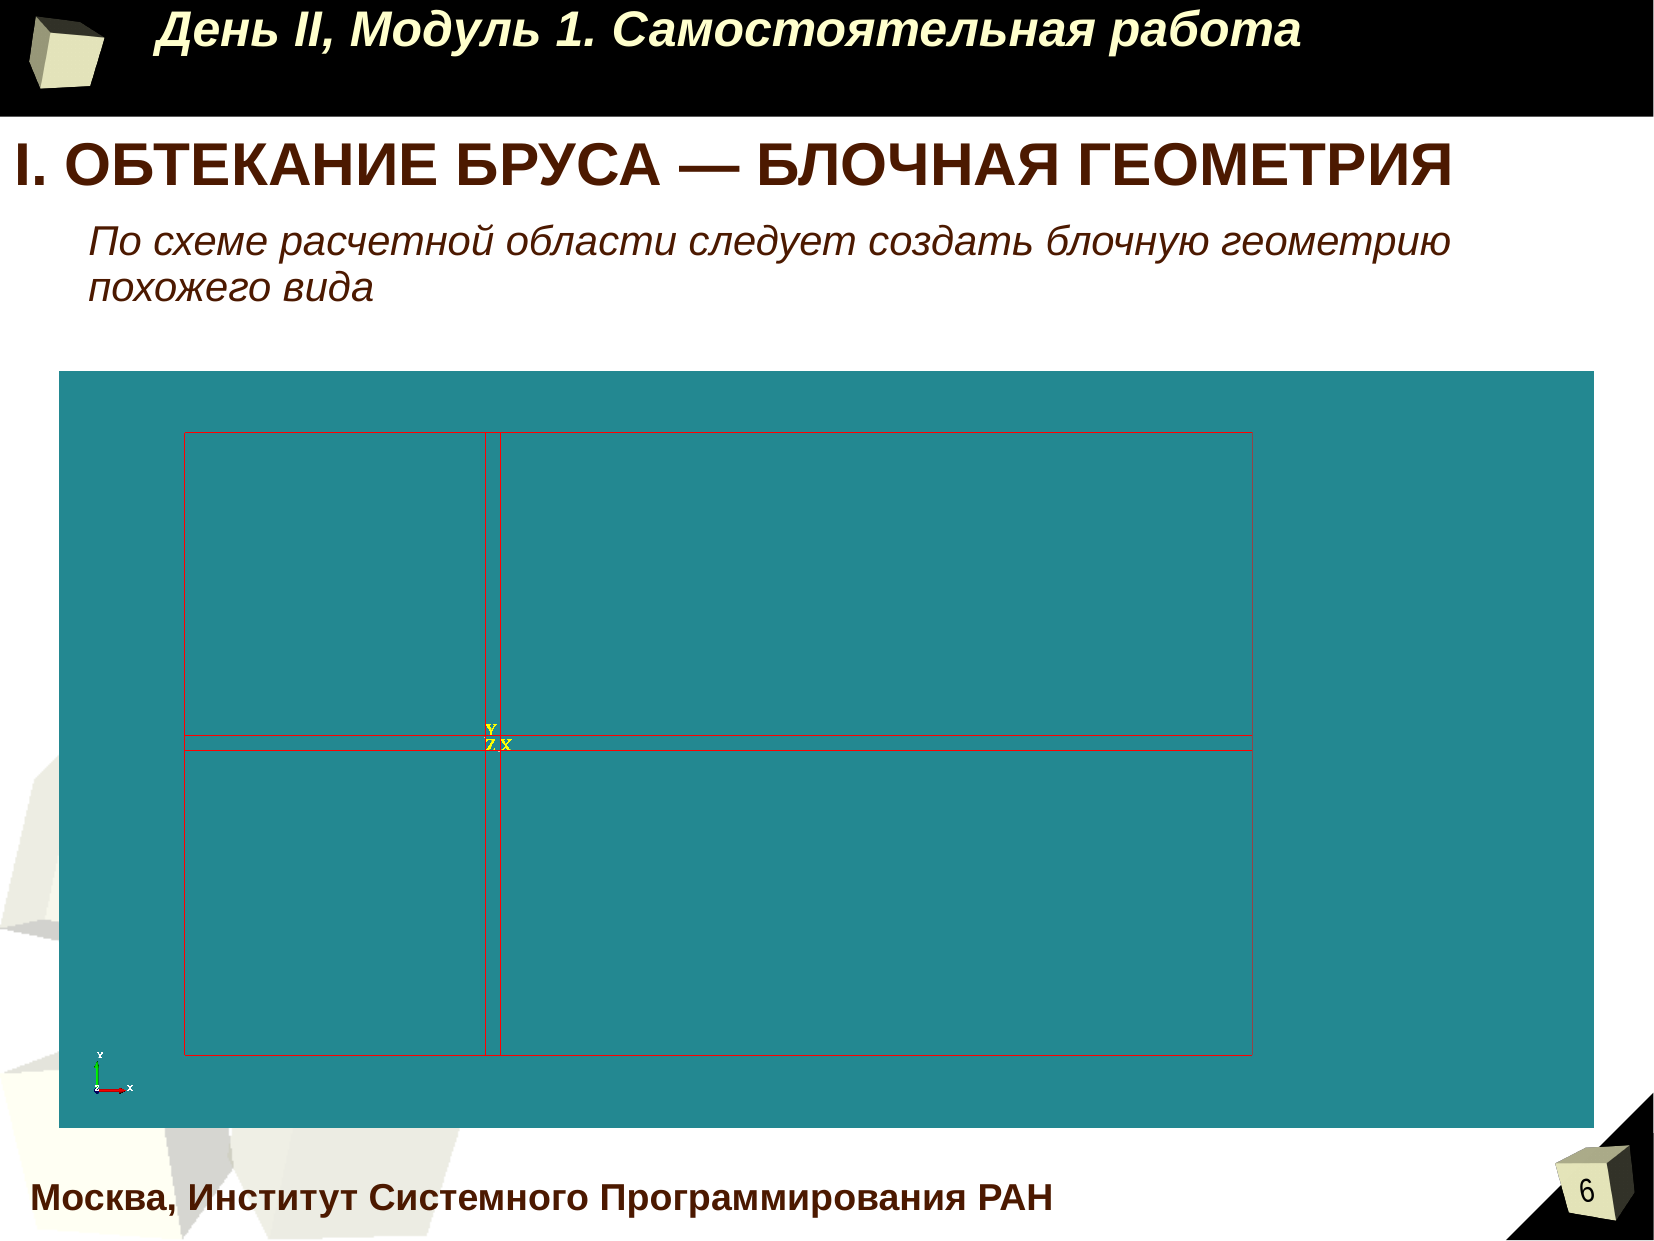

I. ОБТЕКАНИЕ БРУСА — БЛОЧНАЯ ГЕОМЕТРИЯ
По схеме расчетной области следует создать блочную геометрию похожего вида